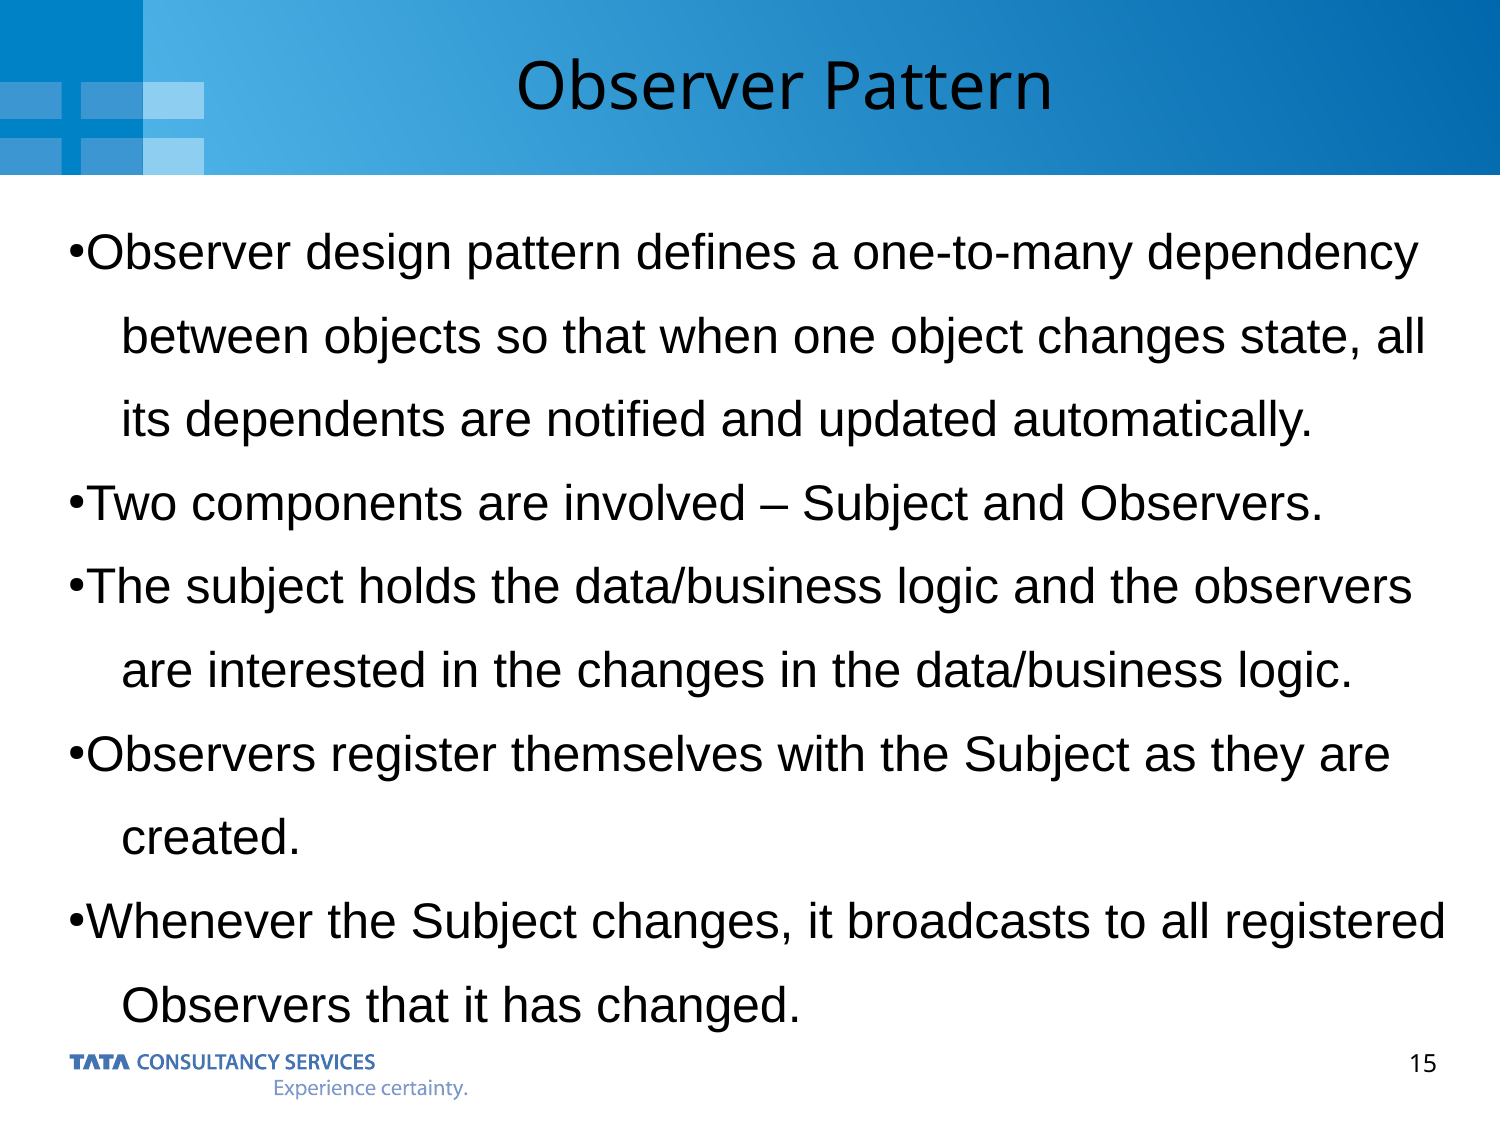

Observer Pattern
Observer design pattern defines a one-to-many dependency between objects so that when one object changes state, all its dependents are notified and updated automatically.
Two components are involved – Subject and Observers.
The subject holds the data/business logic and the observers are interested in the changes in the data/business logic.
Observers register themselves with the Subject as they are created.
Whenever the Subject changes, it broadcasts to all registered Observers that it has changed.